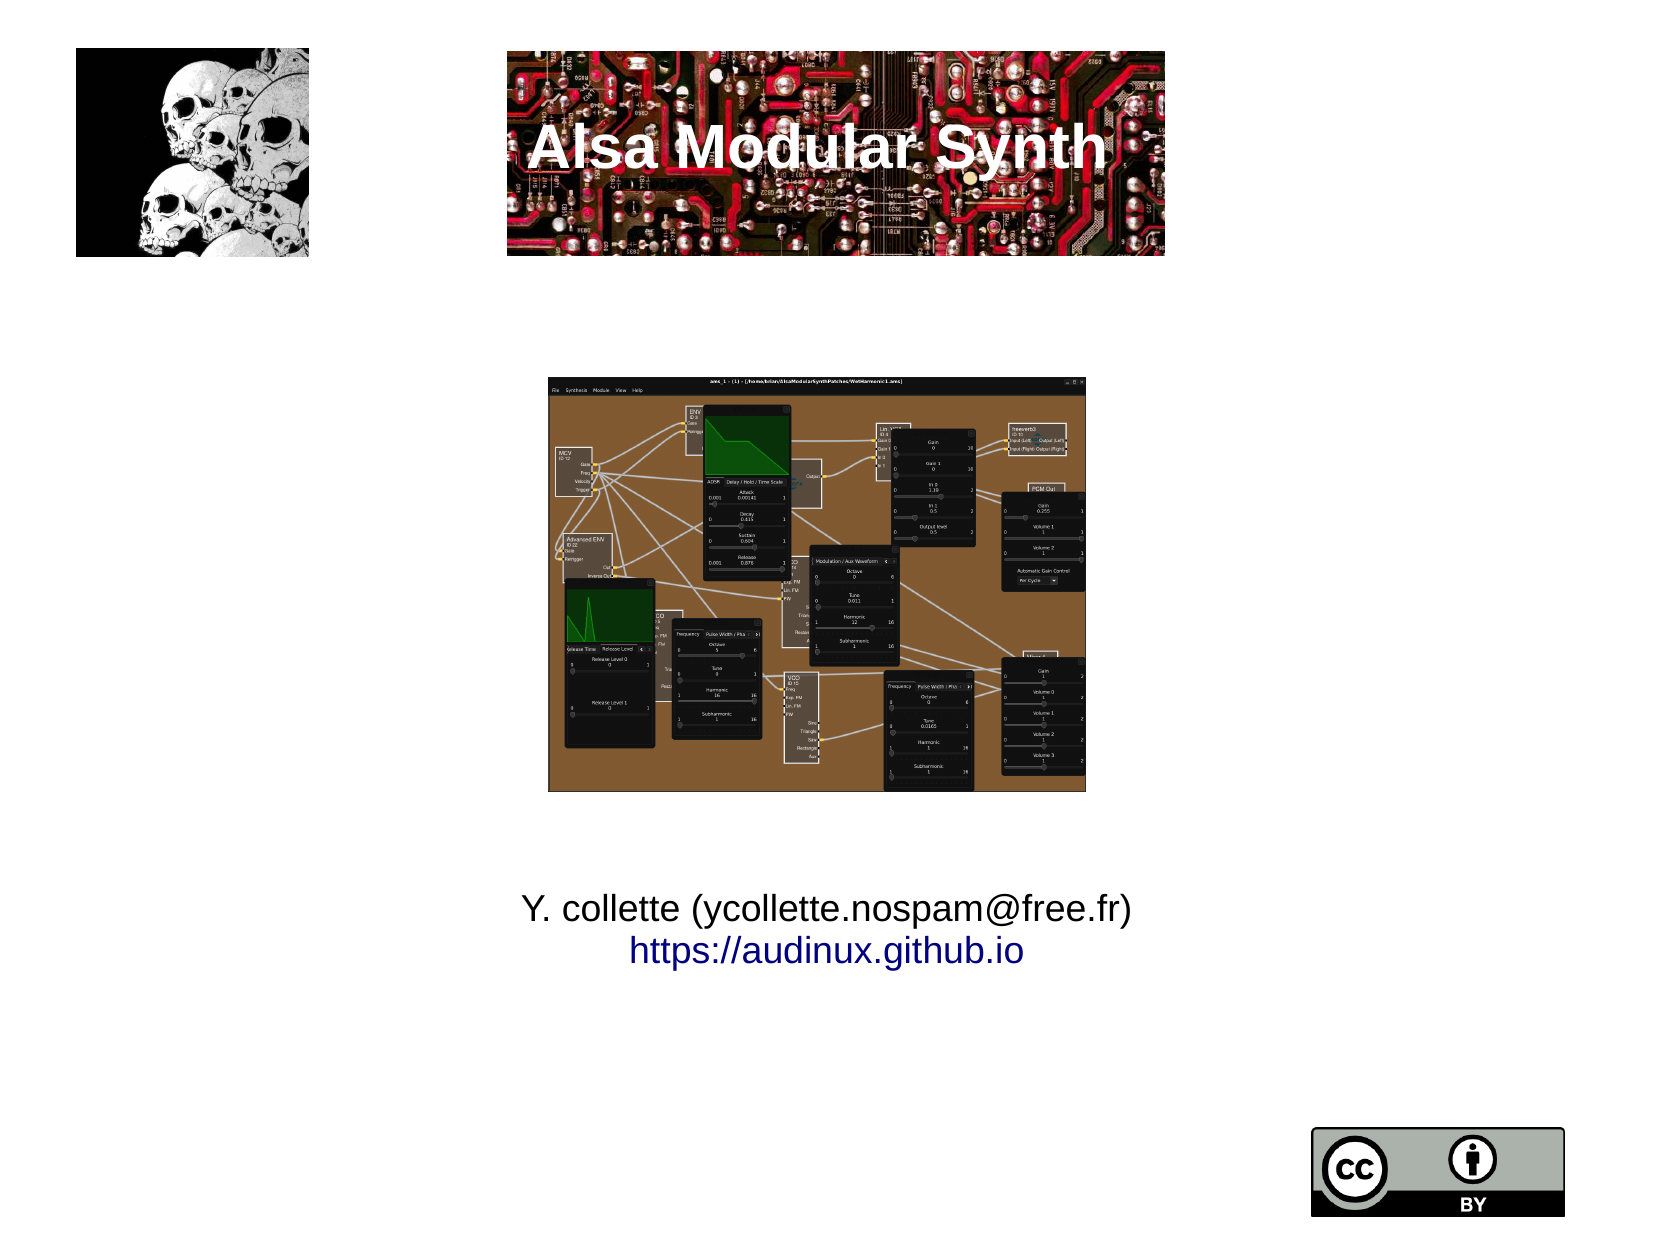

Alsa Modular Synth
Y. collette (ycollette.nospam@free.fr)
https://audinux.github.io